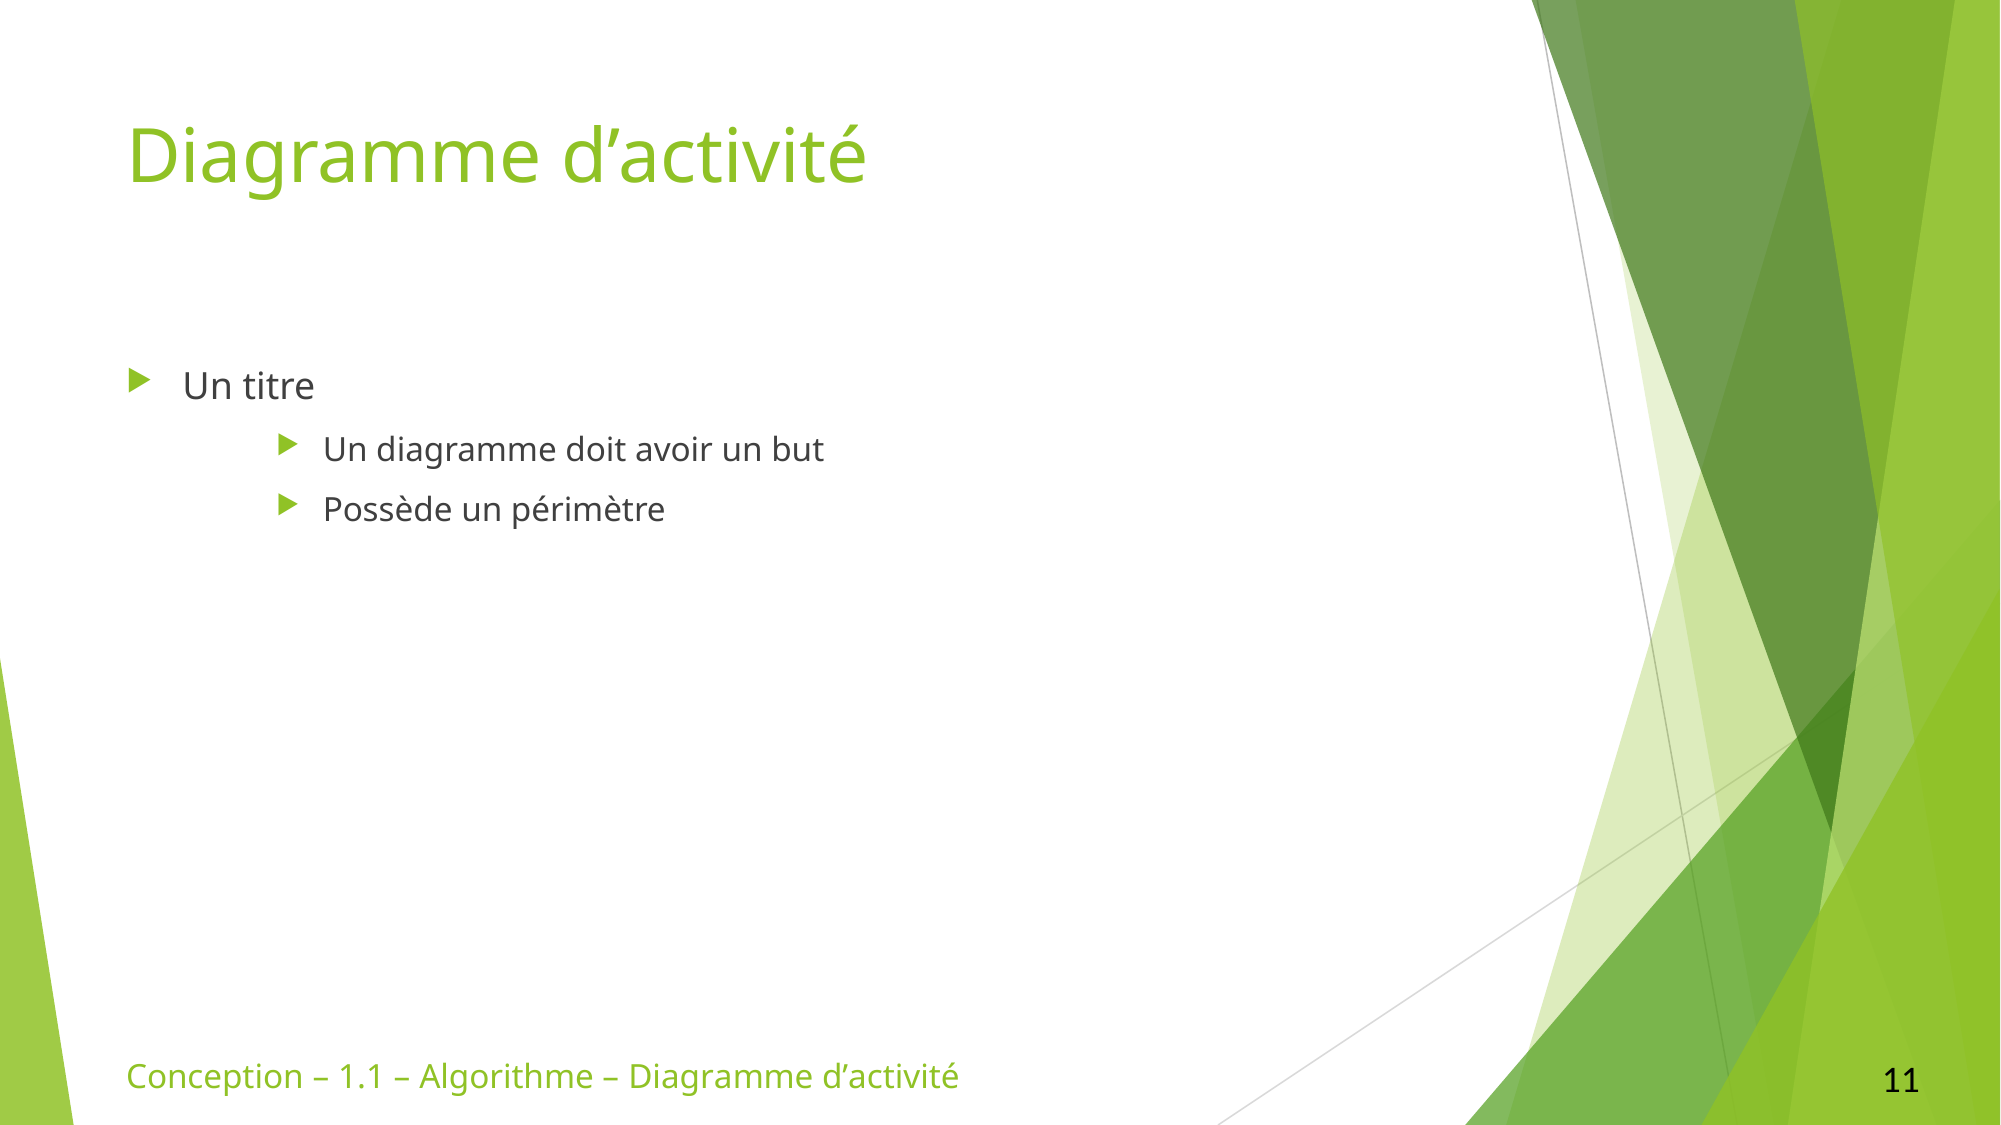

# Diagramme d’activité
Un titre
Un diagramme doit avoir un but
Possède un périmètre
Conception – 1.1 – Algorithme – Diagramme d’activité